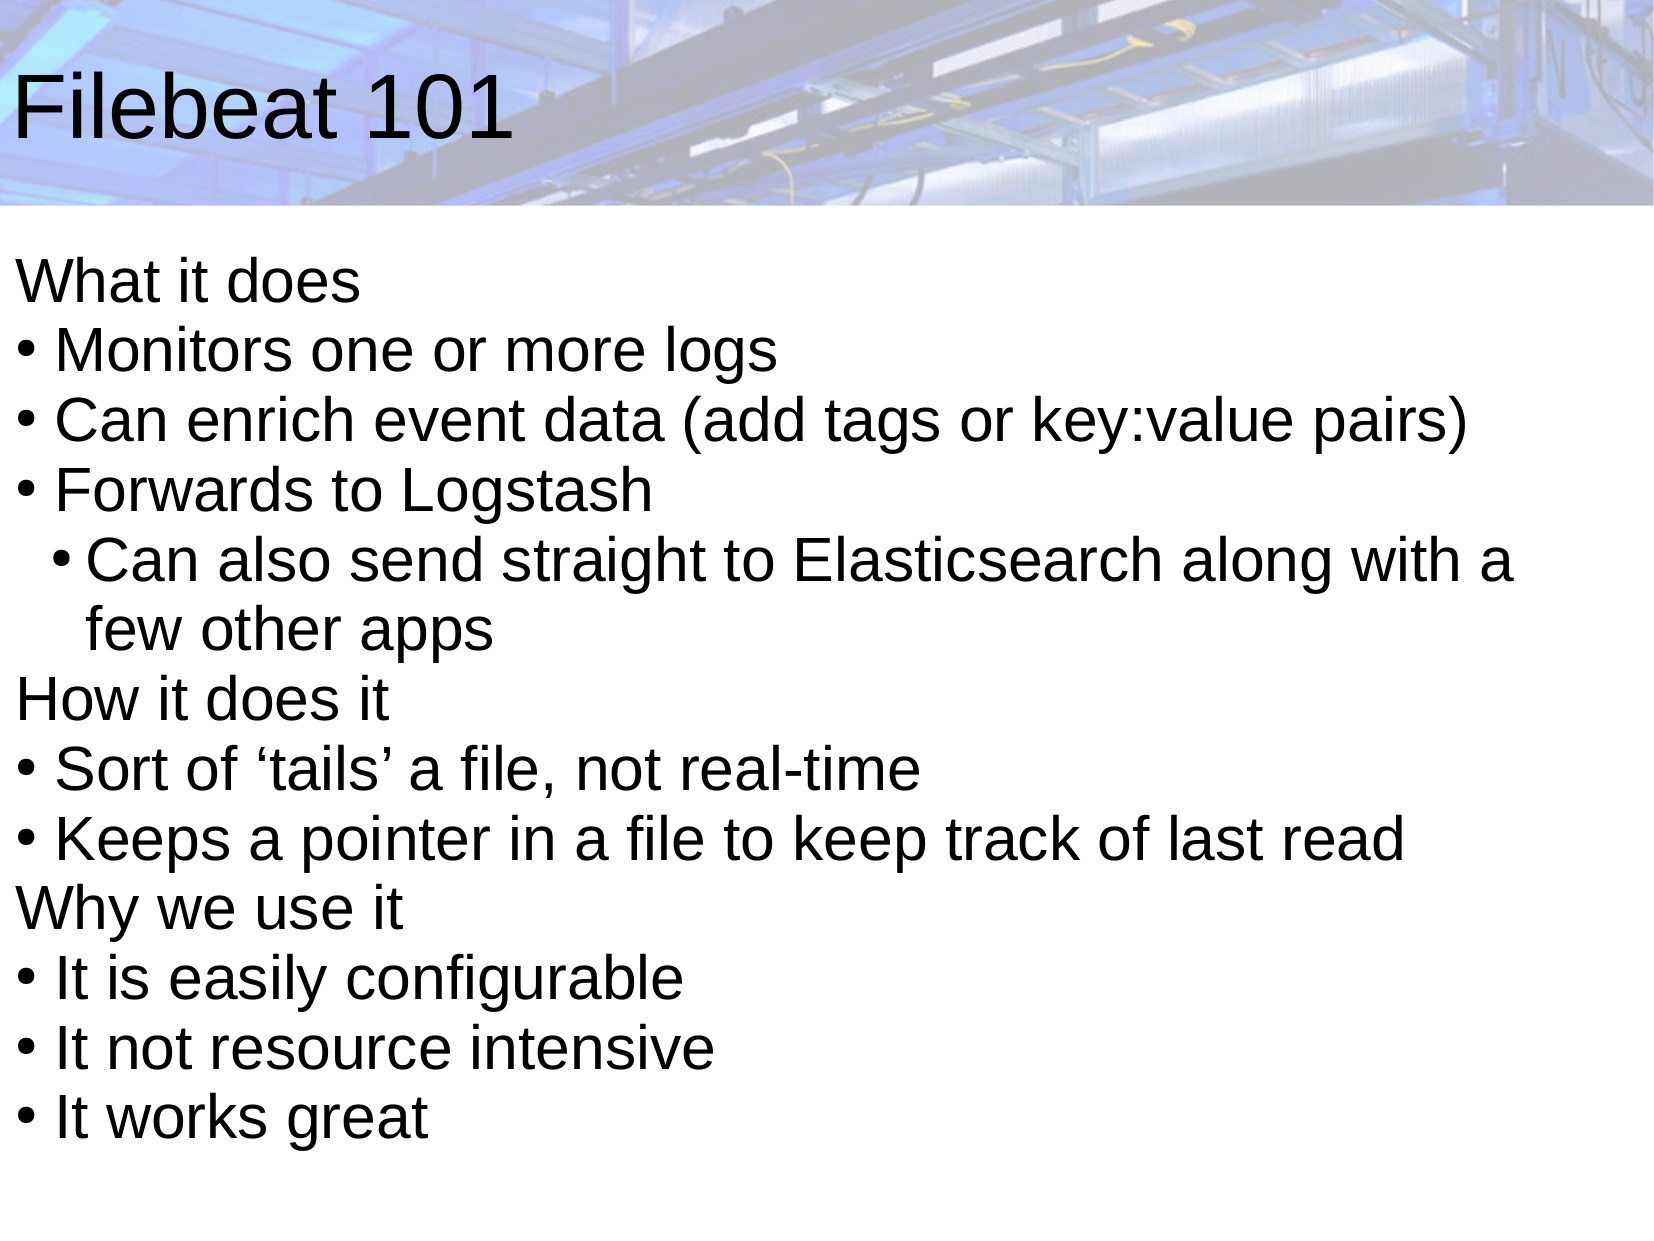

# Filebeat 101
What it does
 Monitors one or more logs
 Can enrich event data (add tags or key:value pairs)
 Forwards to Logstash
Can also send straight to Elasticsearch along with a few other apps
How it does it
 Sort of ‘tails’ a file, not real-time
 Keeps a pointer in a file to keep track of last read
Why we use it
 It is easily configurable
 It not resource intensive
 It works great